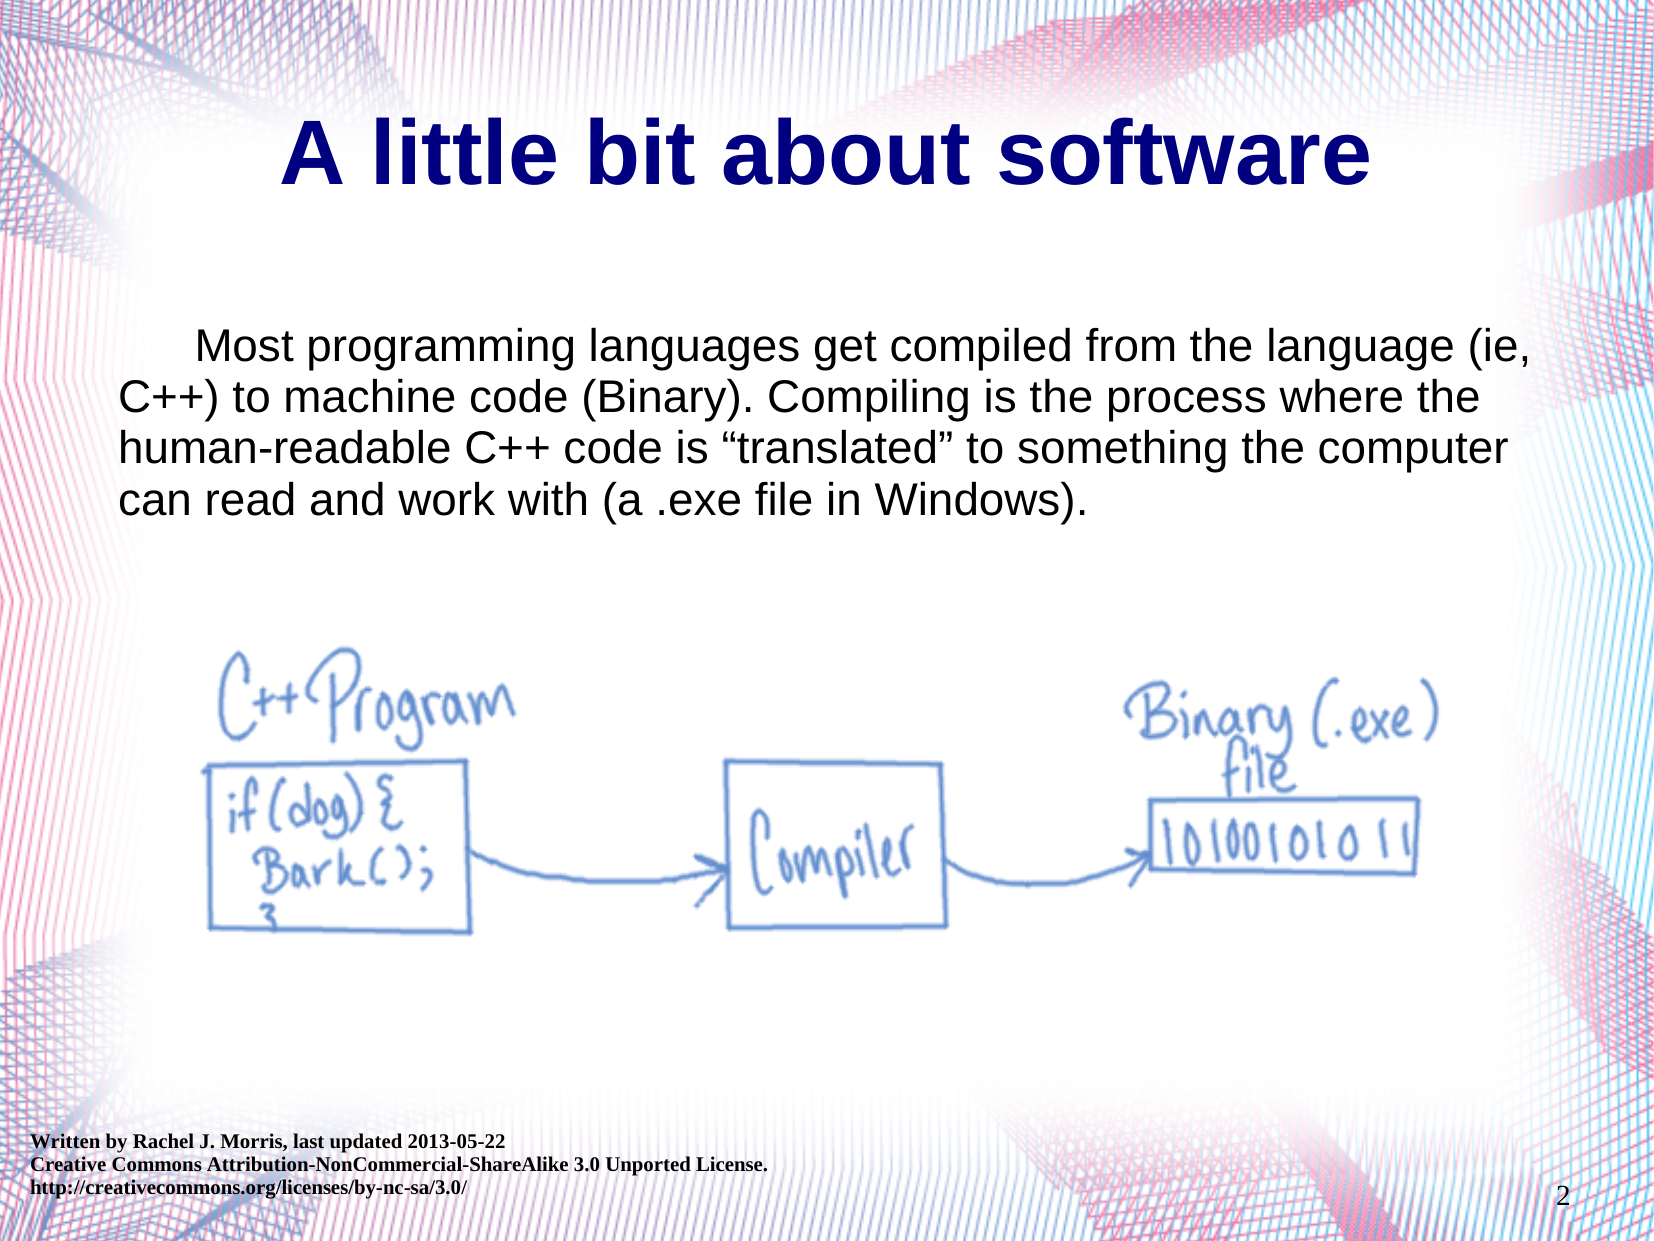

# A little bit about software
Most programming languages get compiled from the language (ie, C++) to machine code (Binary). Compiling is the process where the human-readable C++ code is “translated” to something the computer can read and work with (a .exe file in Windows).
2